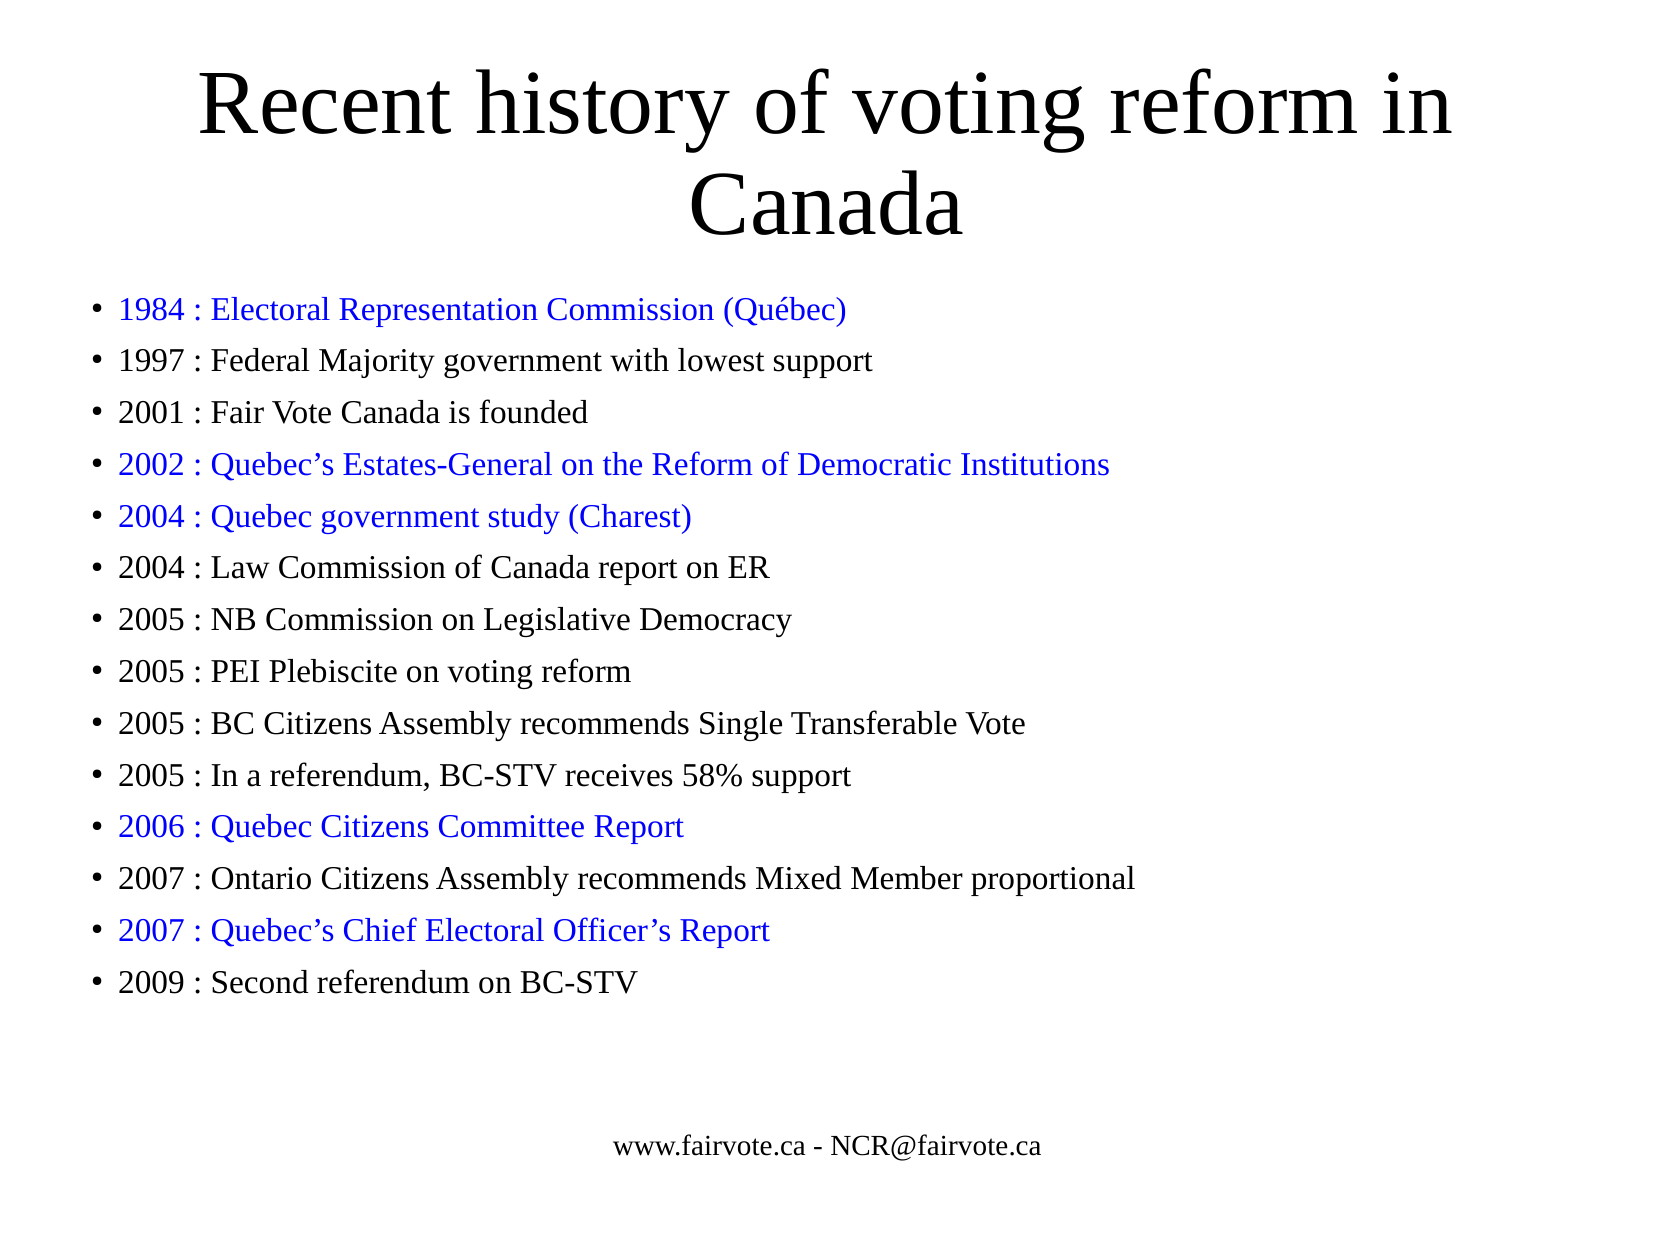

# Recent history of voting reform in Canada
1984 : Electoral Representation Commission (Québec)
1997 : Federal Majority government with lowest support
2001 : Fair Vote Canada is founded
2002 : Quebec’s Estates-General on the Reform of Democratic Institutions
2004 : Quebec government study (Charest)
2004 : Law Commission of Canada report on ER
2005 : NB Commission on Legislative Democracy
2005 : PEI Plebiscite on voting reform
2005 : BC Citizens Assembly recommends Single Transferable Vote
2005 : In a referendum, BC-STV receives 58% support
2006 : Quebec Citizens Committee Report
2007 : Ontario Citizens Assembly recommends Mixed Member proportional
2007 : Quebec’s Chief Electoral Officer’s Report
2009 : Second referendum on BC-STV
www.fairvote.ca - NCR@fairvote.ca